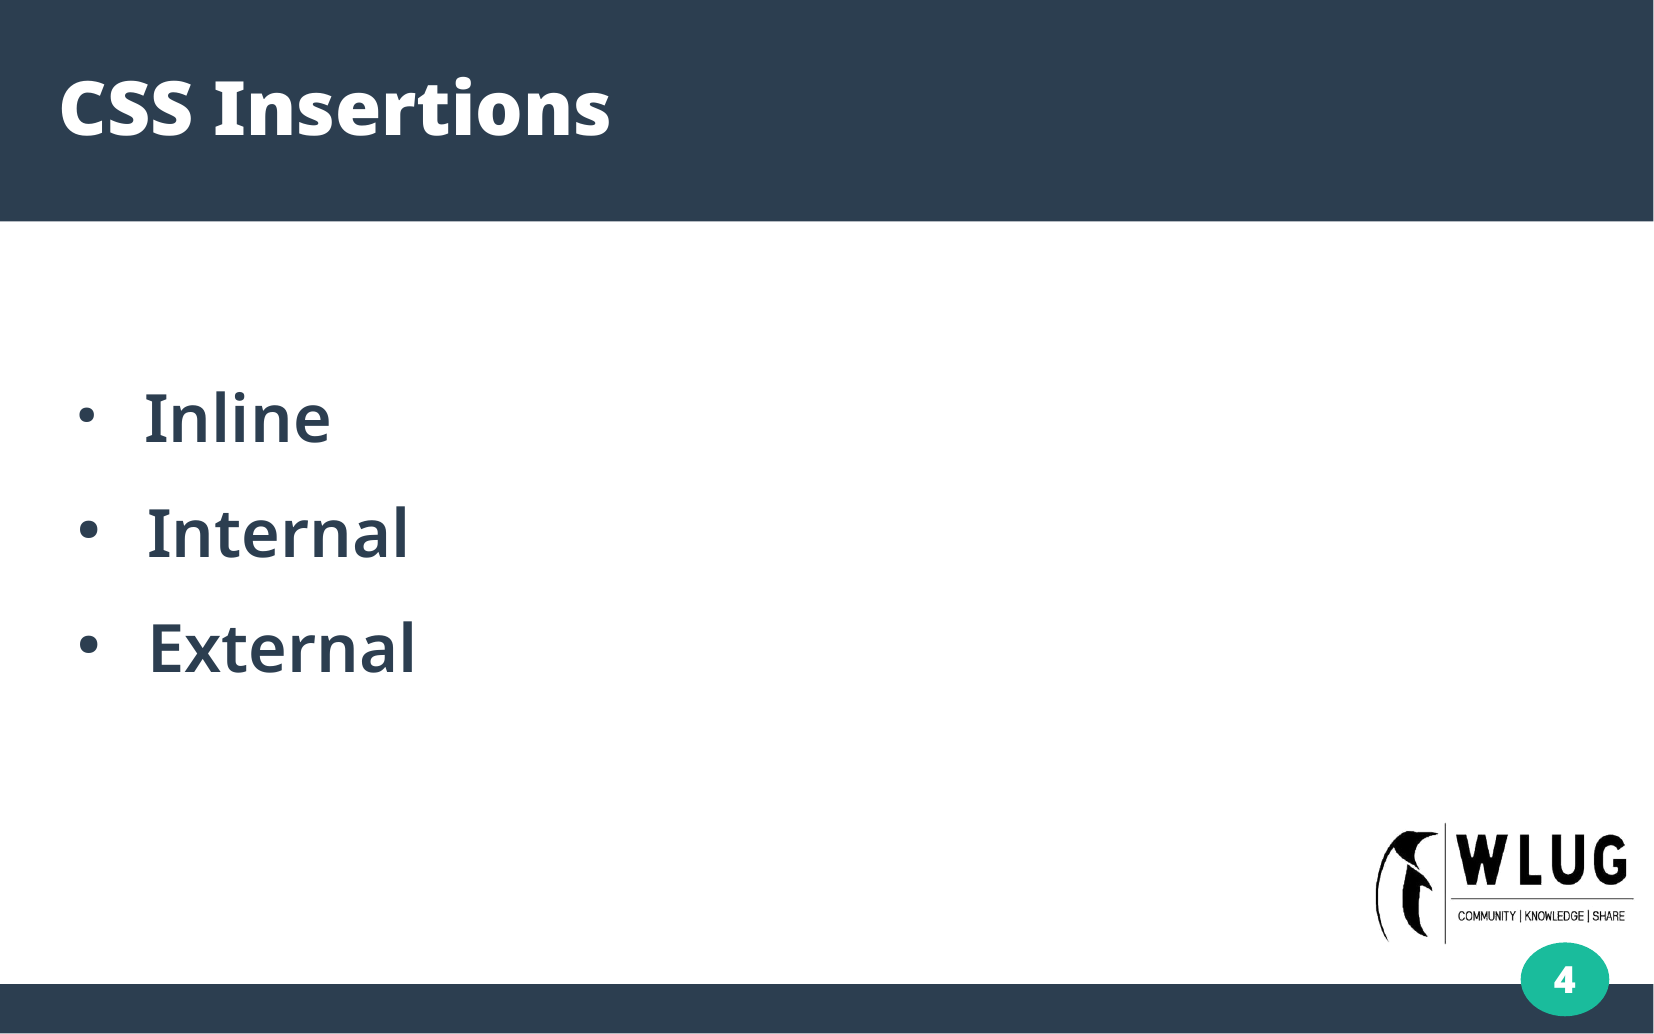

# CSS Insertions
 Inline
 Internal
 External
4